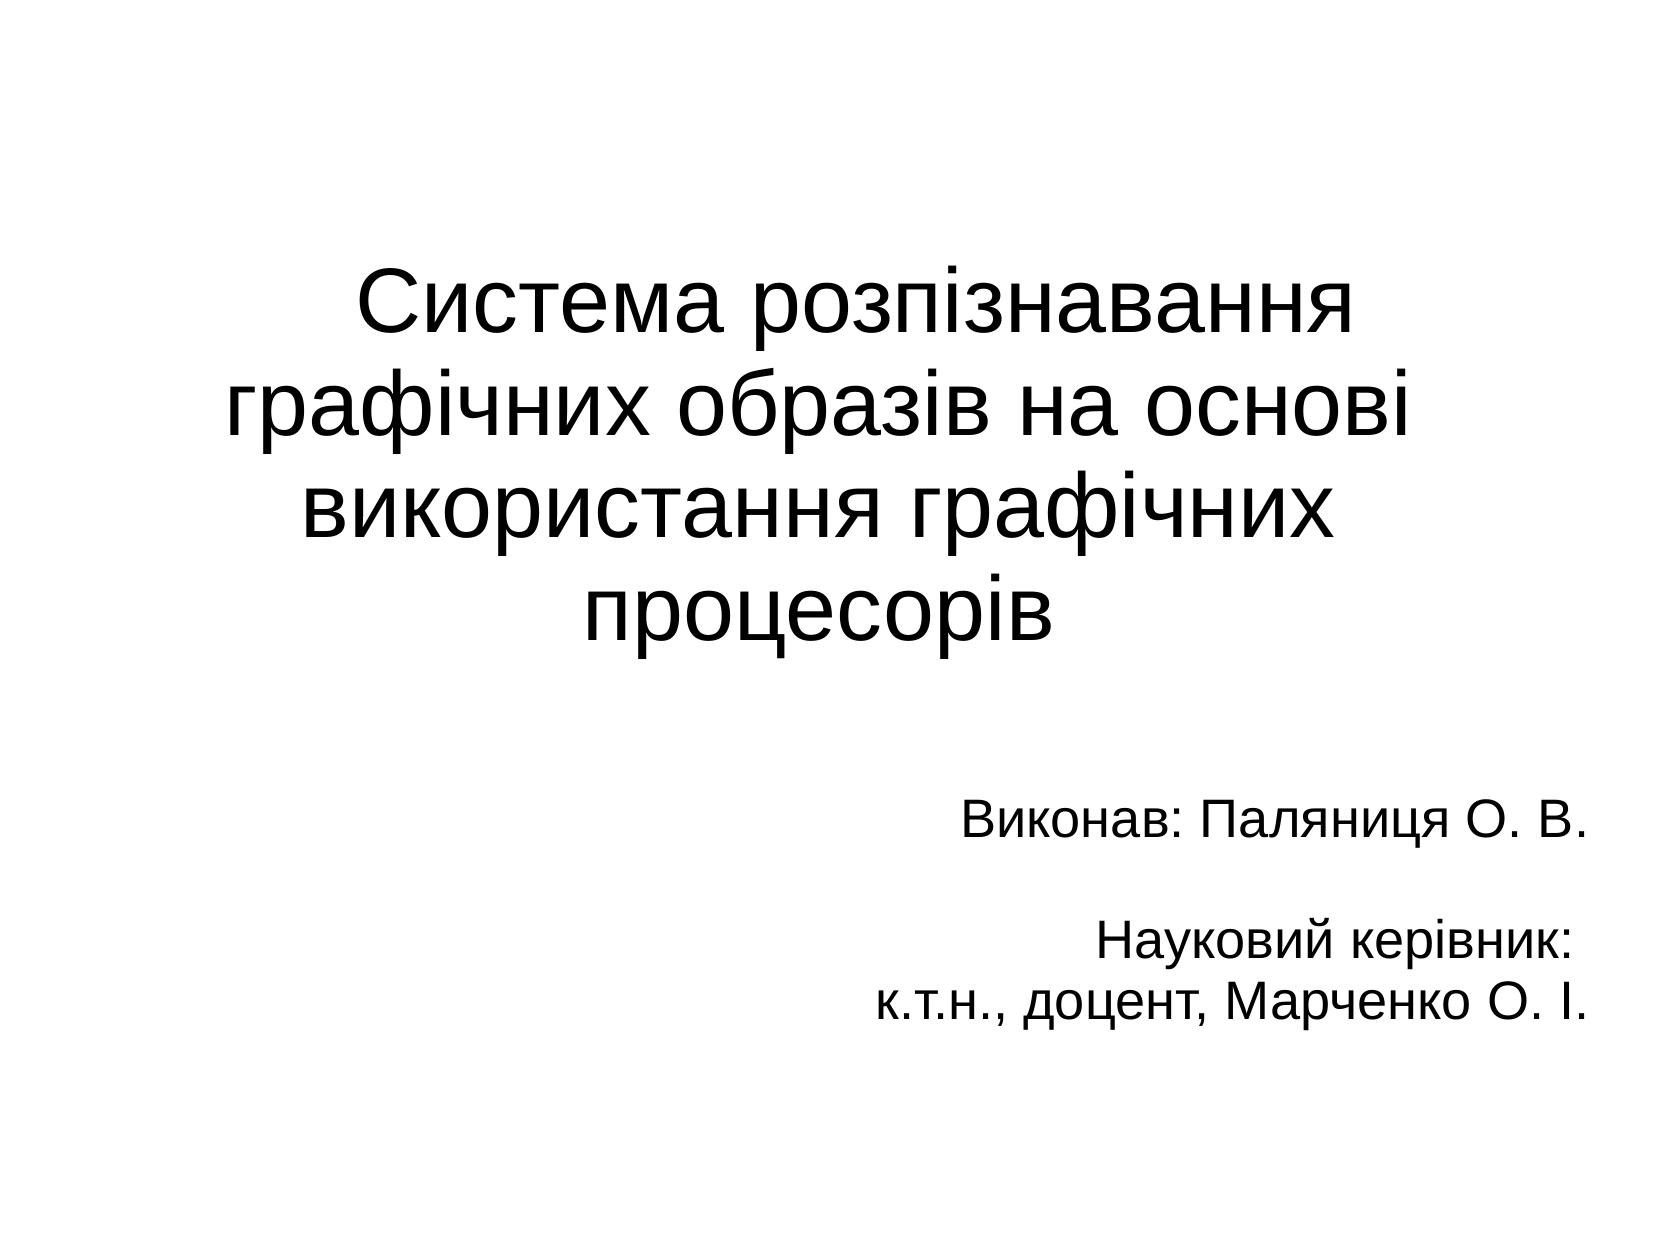

# Система розпізнавання графічних образів на основі використання графічних процесорів
Виконав: Паляниця О. В.
Науковий керівник:
к.т.н., доцент, Марченко О. І.